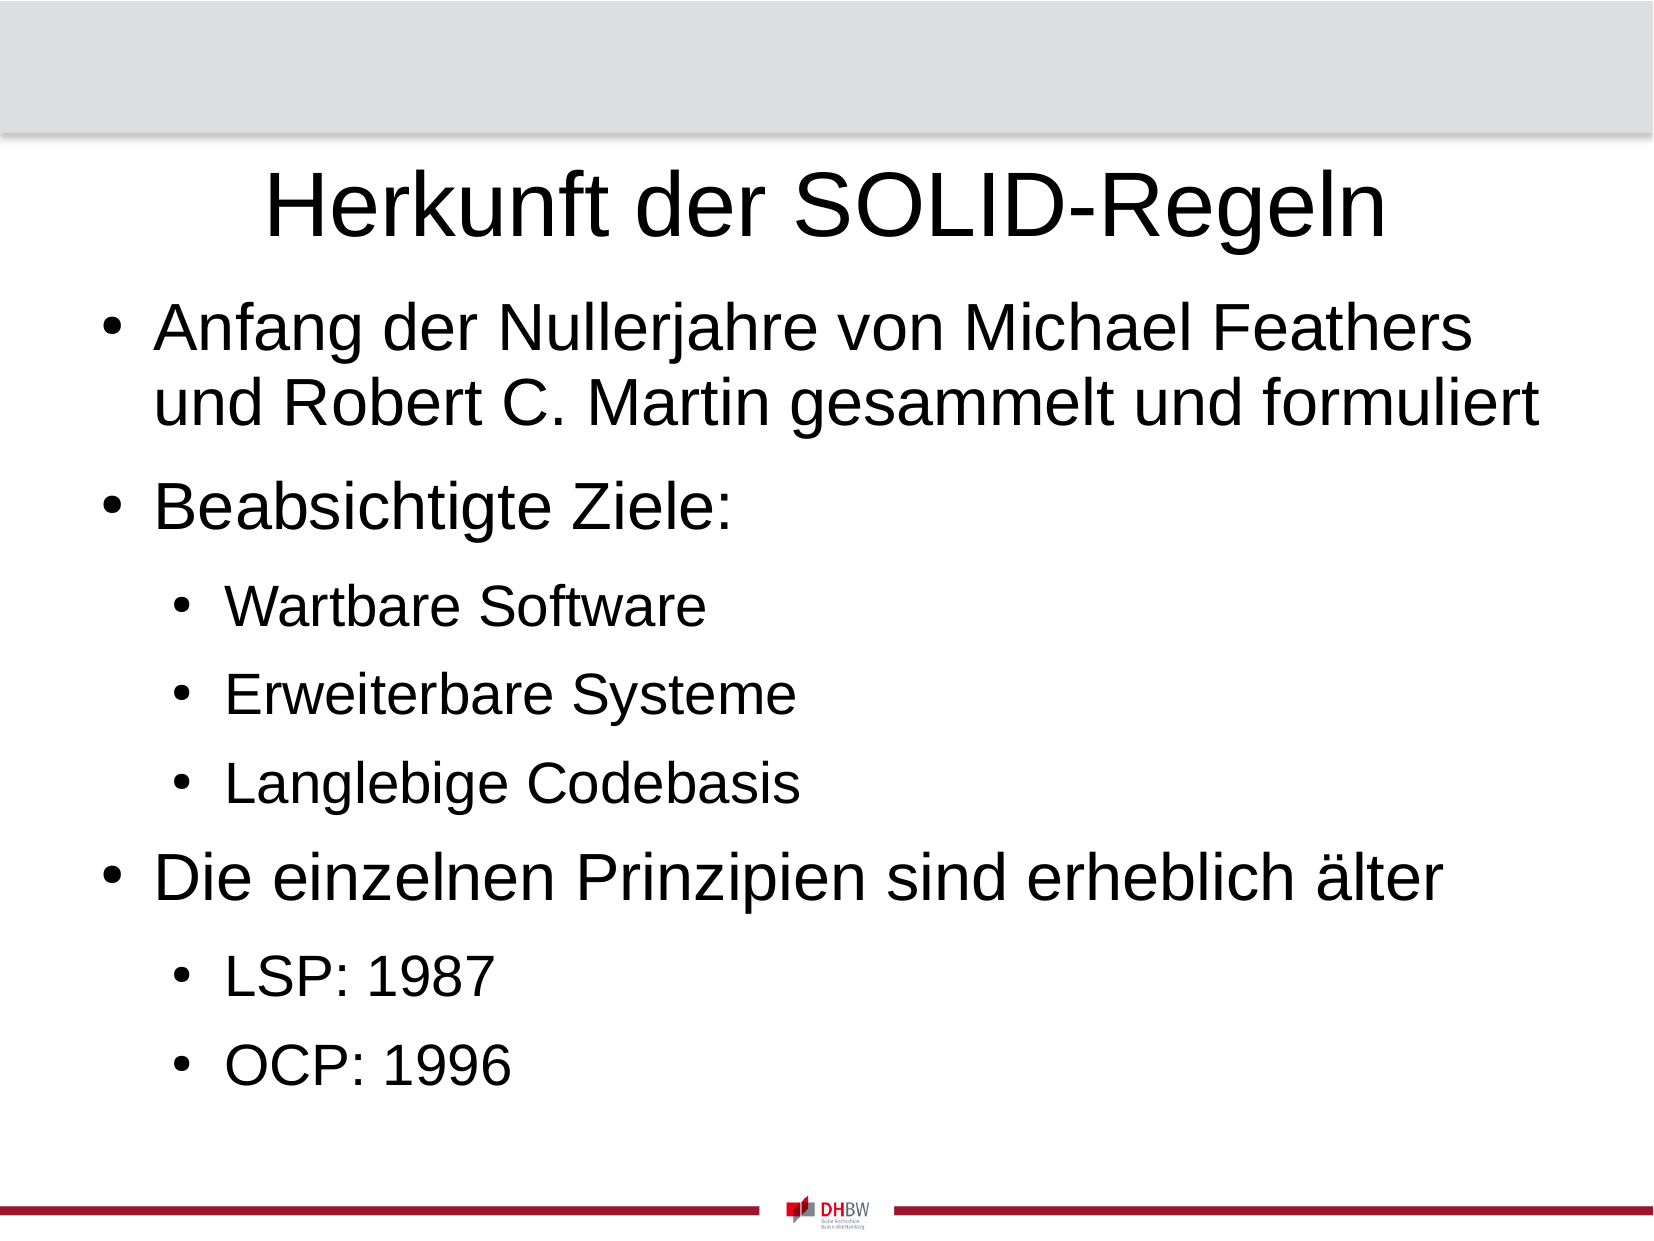

# Herkunft der SOLID-Regeln
Anfang der Nullerjahre von Michael Feathers und Robert C. Martin gesammelt und formuliert
Beabsichtigte Ziele:
Wartbare Software
Erweiterbare Systeme
Langlebige Codebasis
Die einzelnen Prinzipien sind erheblich älter
LSP: 1987
OCP: 1996